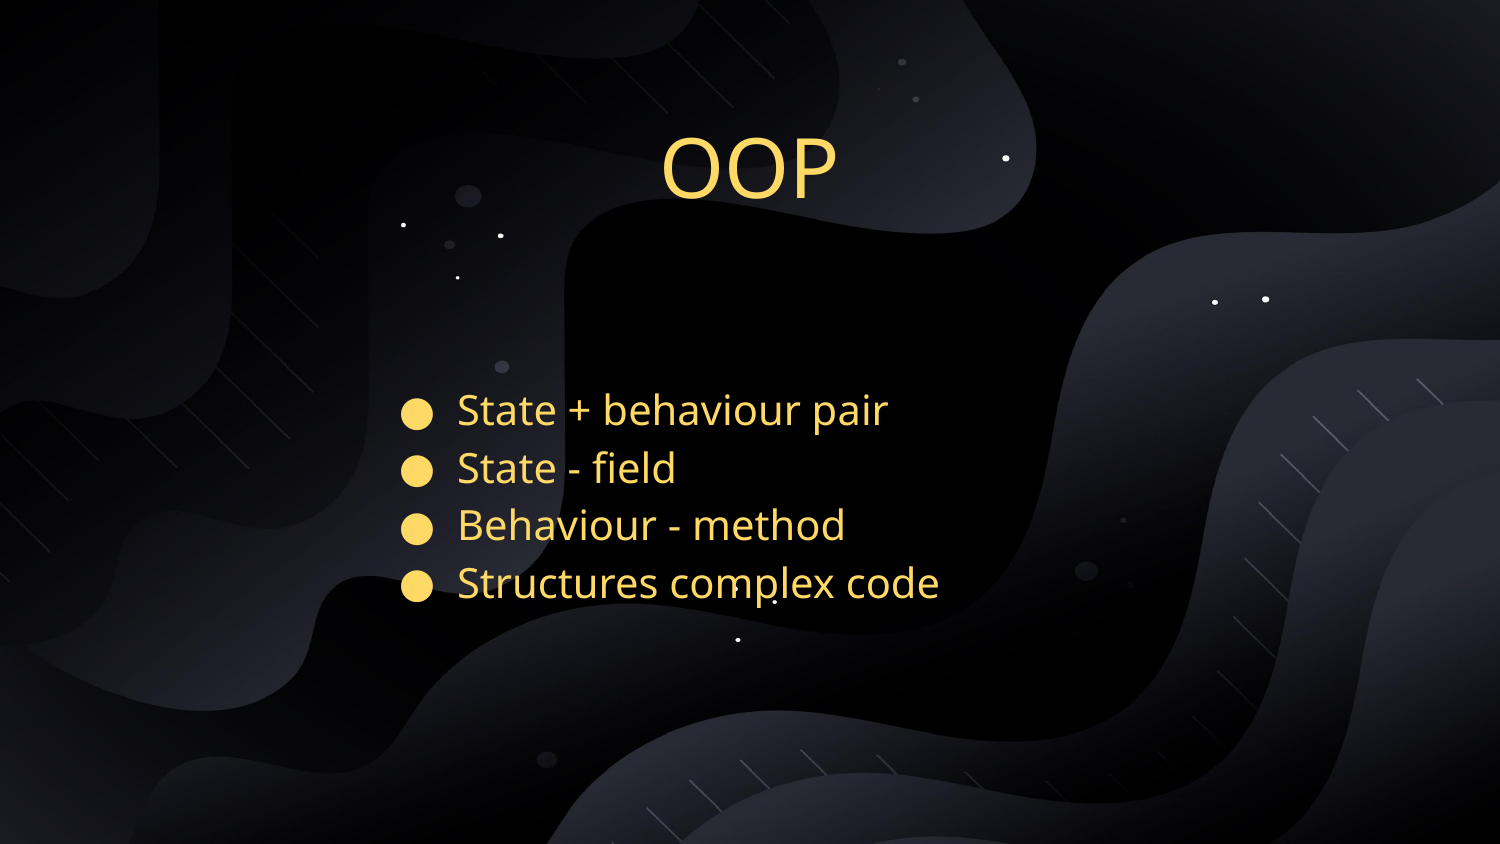

# OOP
State + behaviour pair
State - field
Behaviour - method
Structures complex code